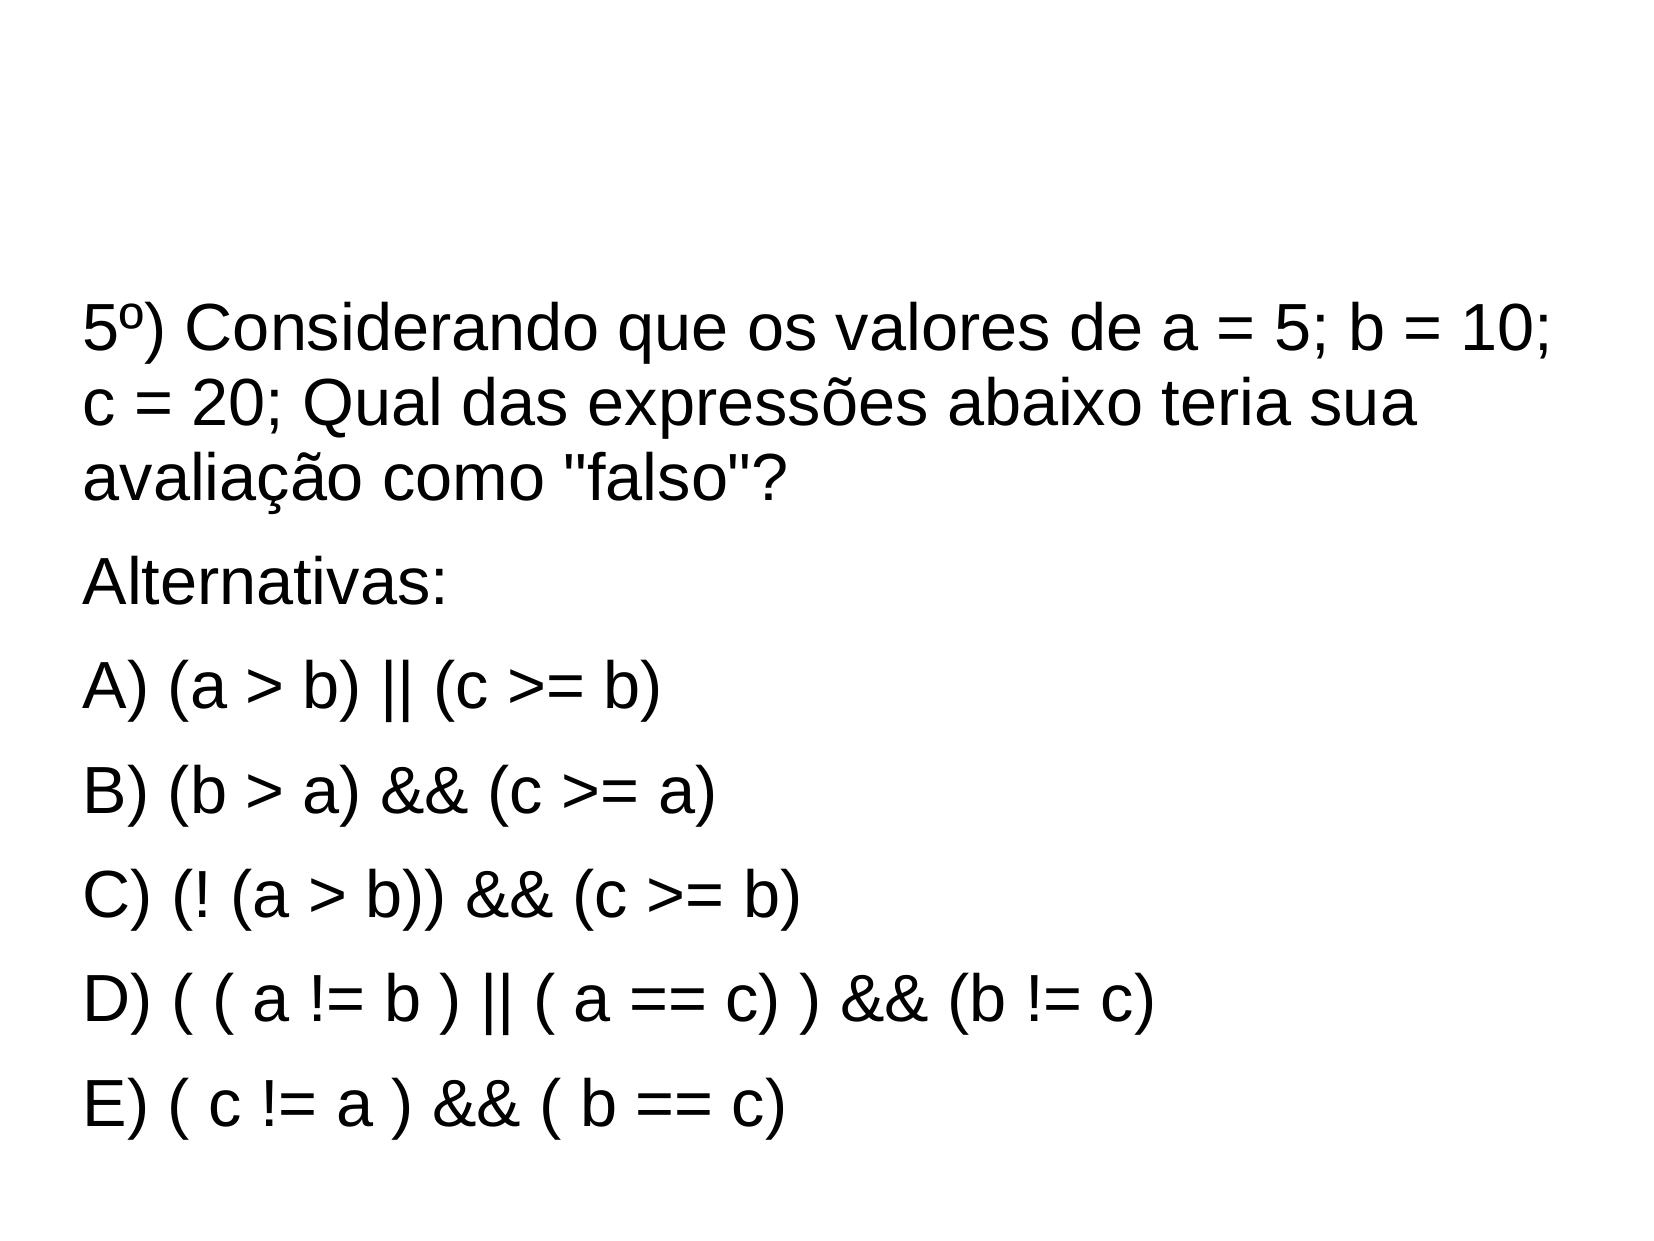

#
5º) Considerando que os valores de a = 5; b = 10; c = 20; Qual das expressões abaixo teria sua avaliação como "falso"?
Alternativas:
A) (a > b) || (c >= b)
B) (b > a) && (c >= a)
C) (! (a > b)) && (c >= b)
D) ( ( a != b ) || ( a == c) ) && (b != c)
E) ( c != a ) && ( b == c)